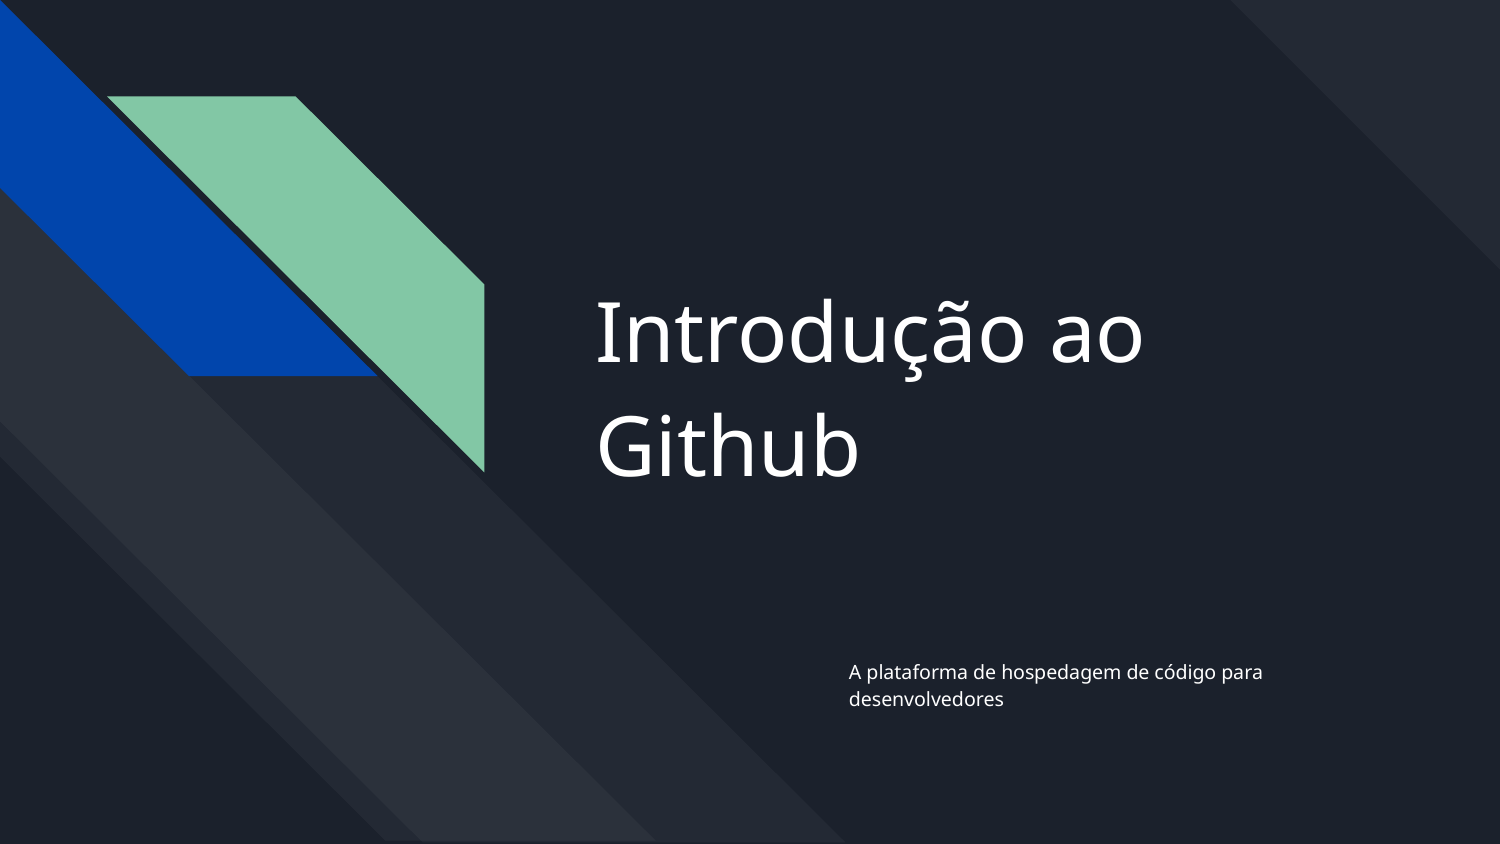

# Introdução ao Github
A plataforma de hospedagem de código para desenvolvedores